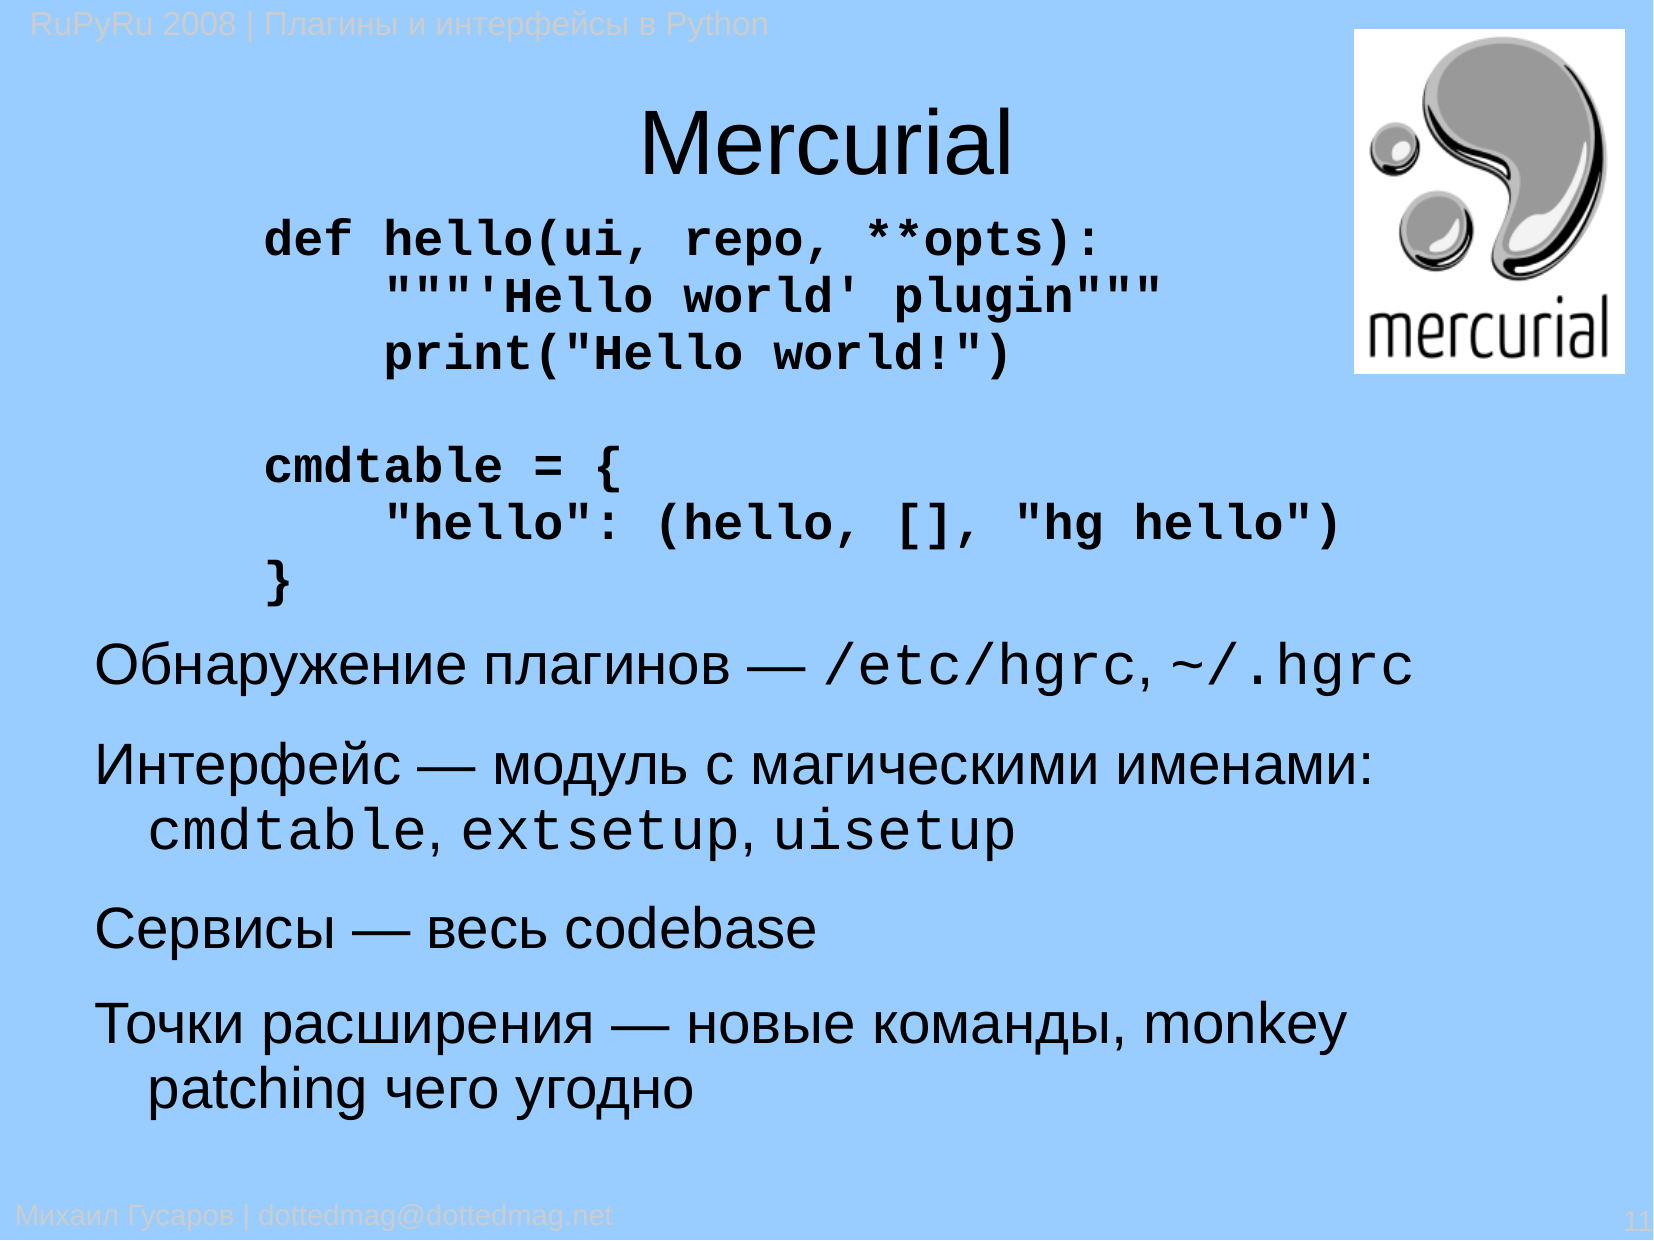

# Mercurial
def hello(ui, repo, **opts):
 """'Hello world' plugin"""
 print("Hello world!")
cmdtable = {
 "hello": (hello, [], "hg hello")
}
Обнаружение плагинов — /etc/hgrc, ~/.hgrc
Интерфейс — модуль с магическими именами: cmdtable, extsetup, uisetup
Сервисы — весь codebase
Точки расширения — новые команды, monkey patching чего угодно
Имя Автора | email@domain.org
11